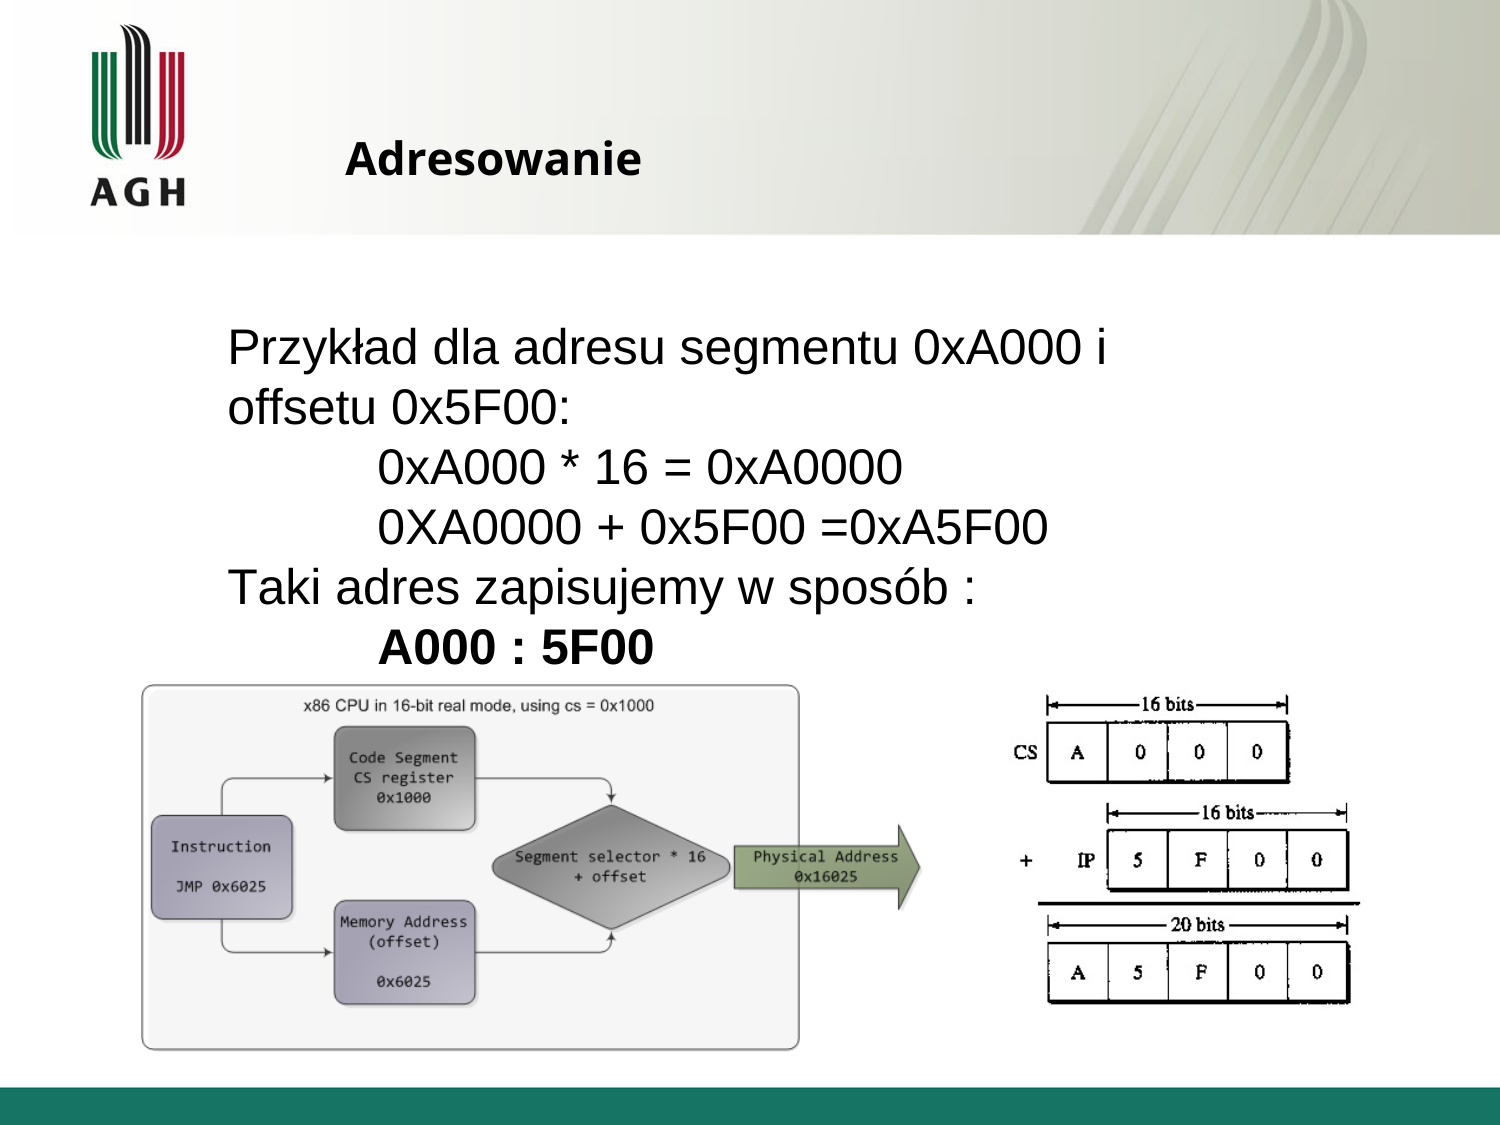

# Adresowanie
Przykład dla adresu segmentu 0xA000 i offsetu 0x5F00:
	0xA000 * 16 = 0xA0000
	0XA0000 + 0x5F00 =0xA5F00
Taki adres zapisujemy w sposób :
	A000 : 5F00